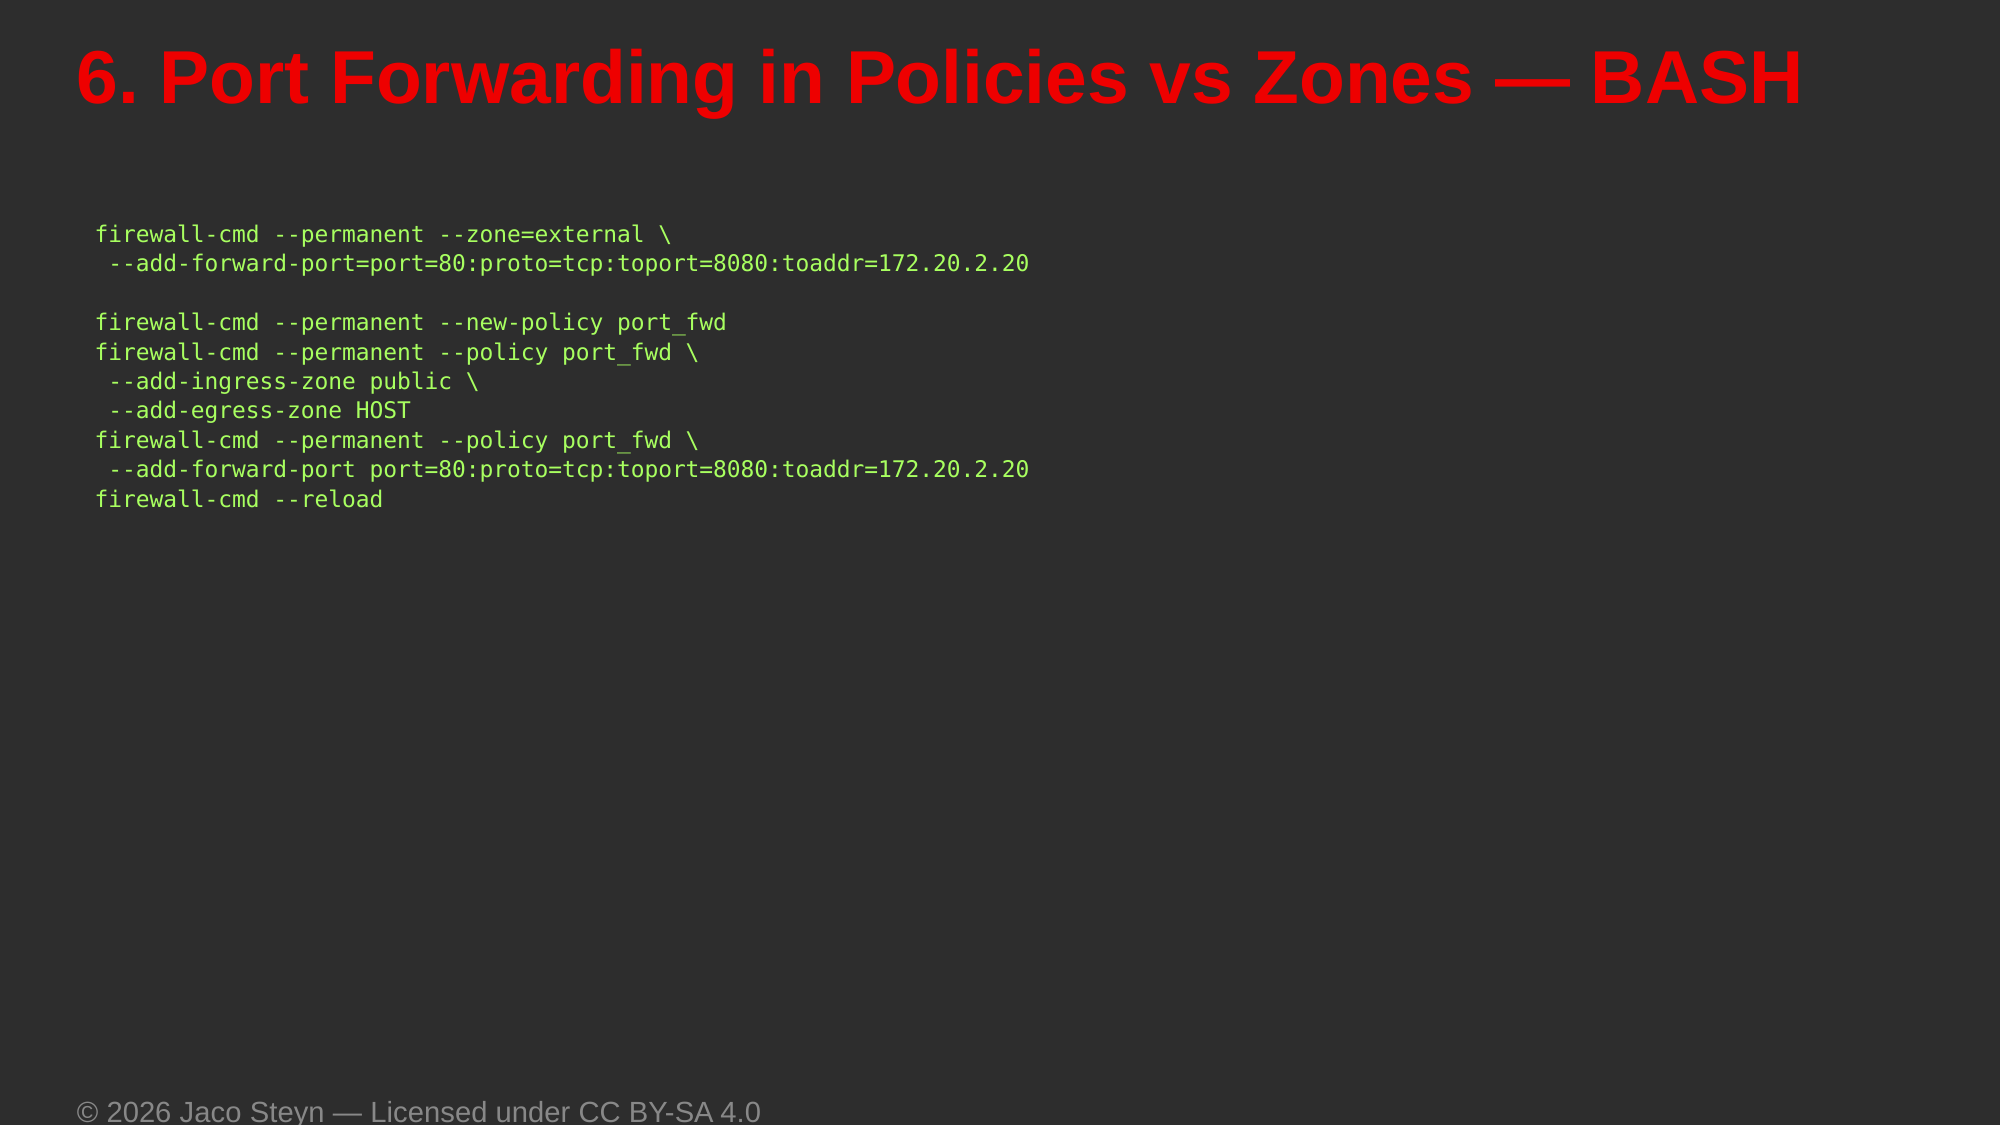

6. Port Forwarding in Policies vs Zones — BASH
firewall-cmd --permanent --zone=external \
 --add-forward-port=port=80:proto=tcp:toport=8080:toaddr=172.20.2.20
firewall-cmd --permanent --new-policy port_fwd
firewall-cmd --permanent --policy port_fwd \
 --add-ingress-zone public \
 --add-egress-zone HOST
firewall-cmd --permanent --policy port_fwd \
 --add-forward-port port=80:proto=tcp:toport=8080:toaddr=172.20.2.20
firewall-cmd --reload
© 2026 Jaco Steyn — Licensed under CC BY-SA 4.0